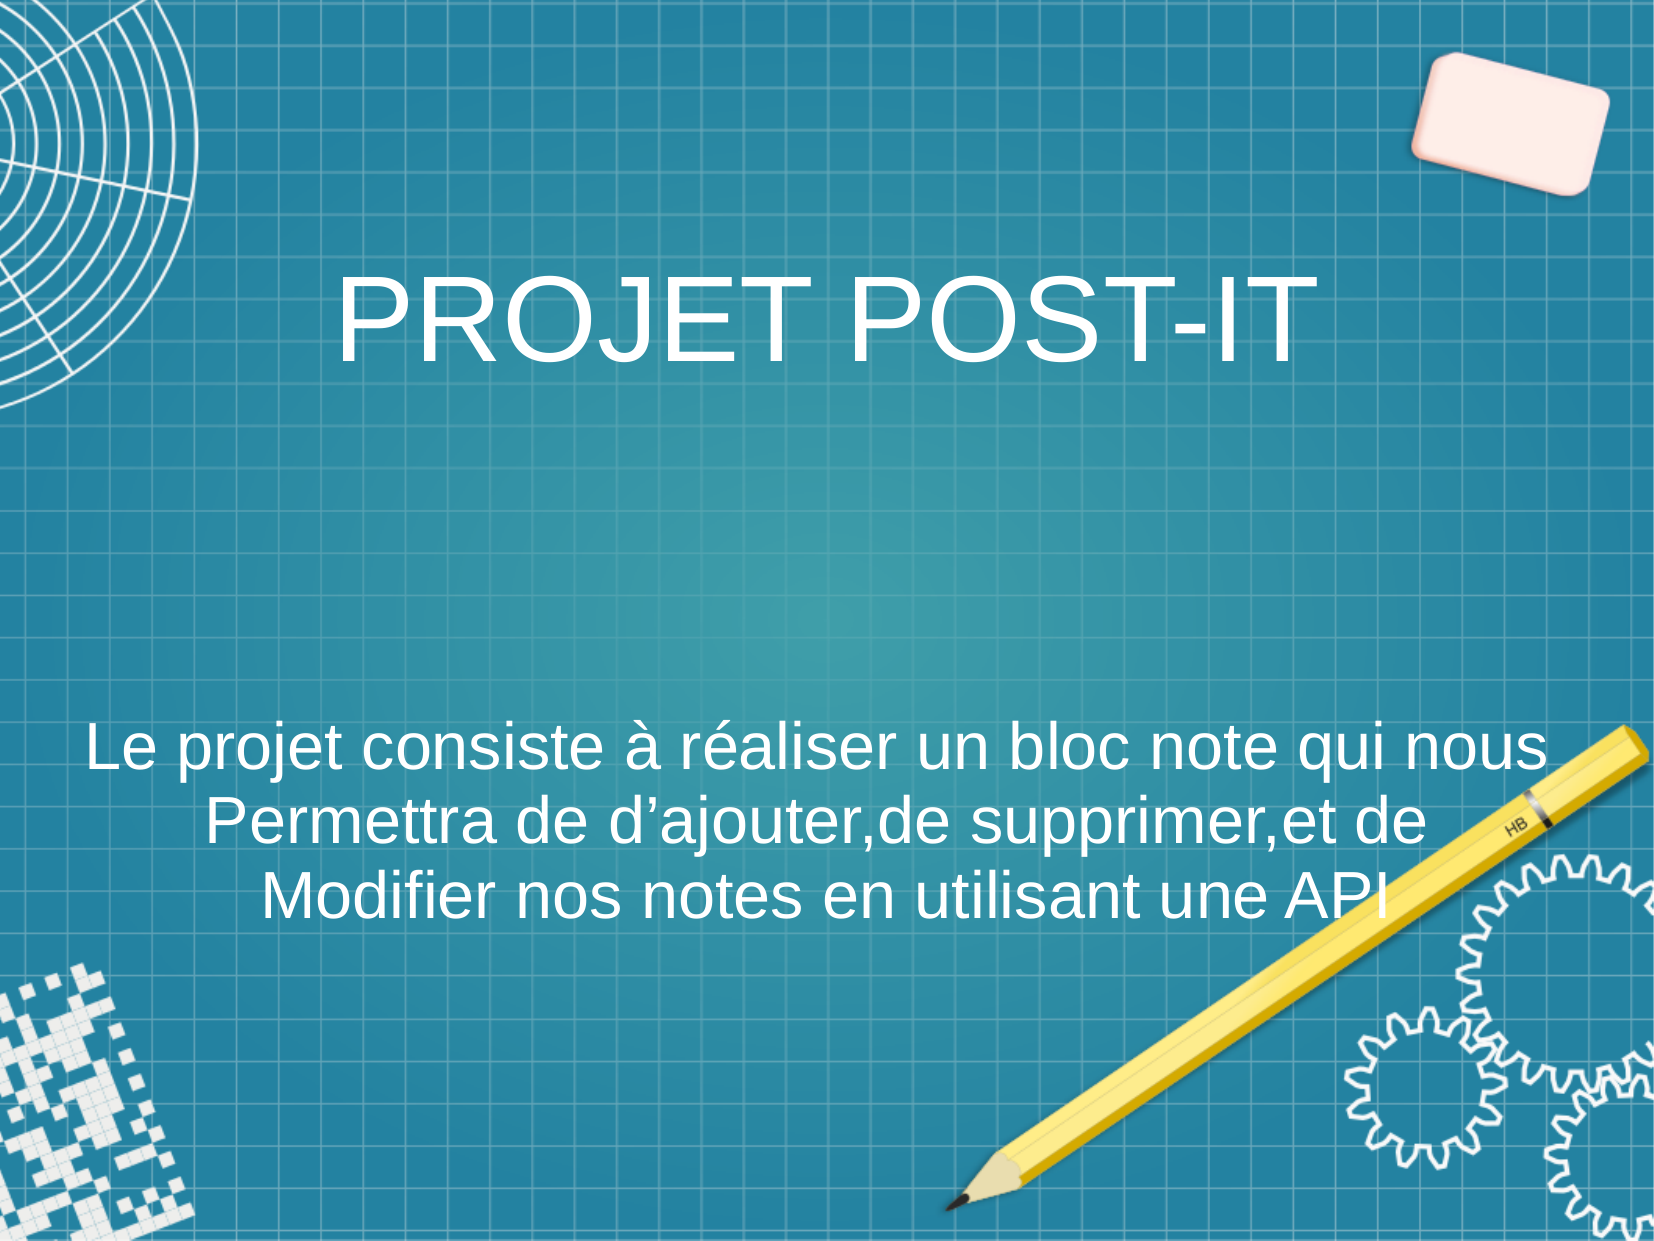

# PROJET POST-IT
Le projet consiste à réaliser un bloc note qui nous
Permettra de d’ajouter,de supprimer,et de
Modifier nos notes en utilisant une API